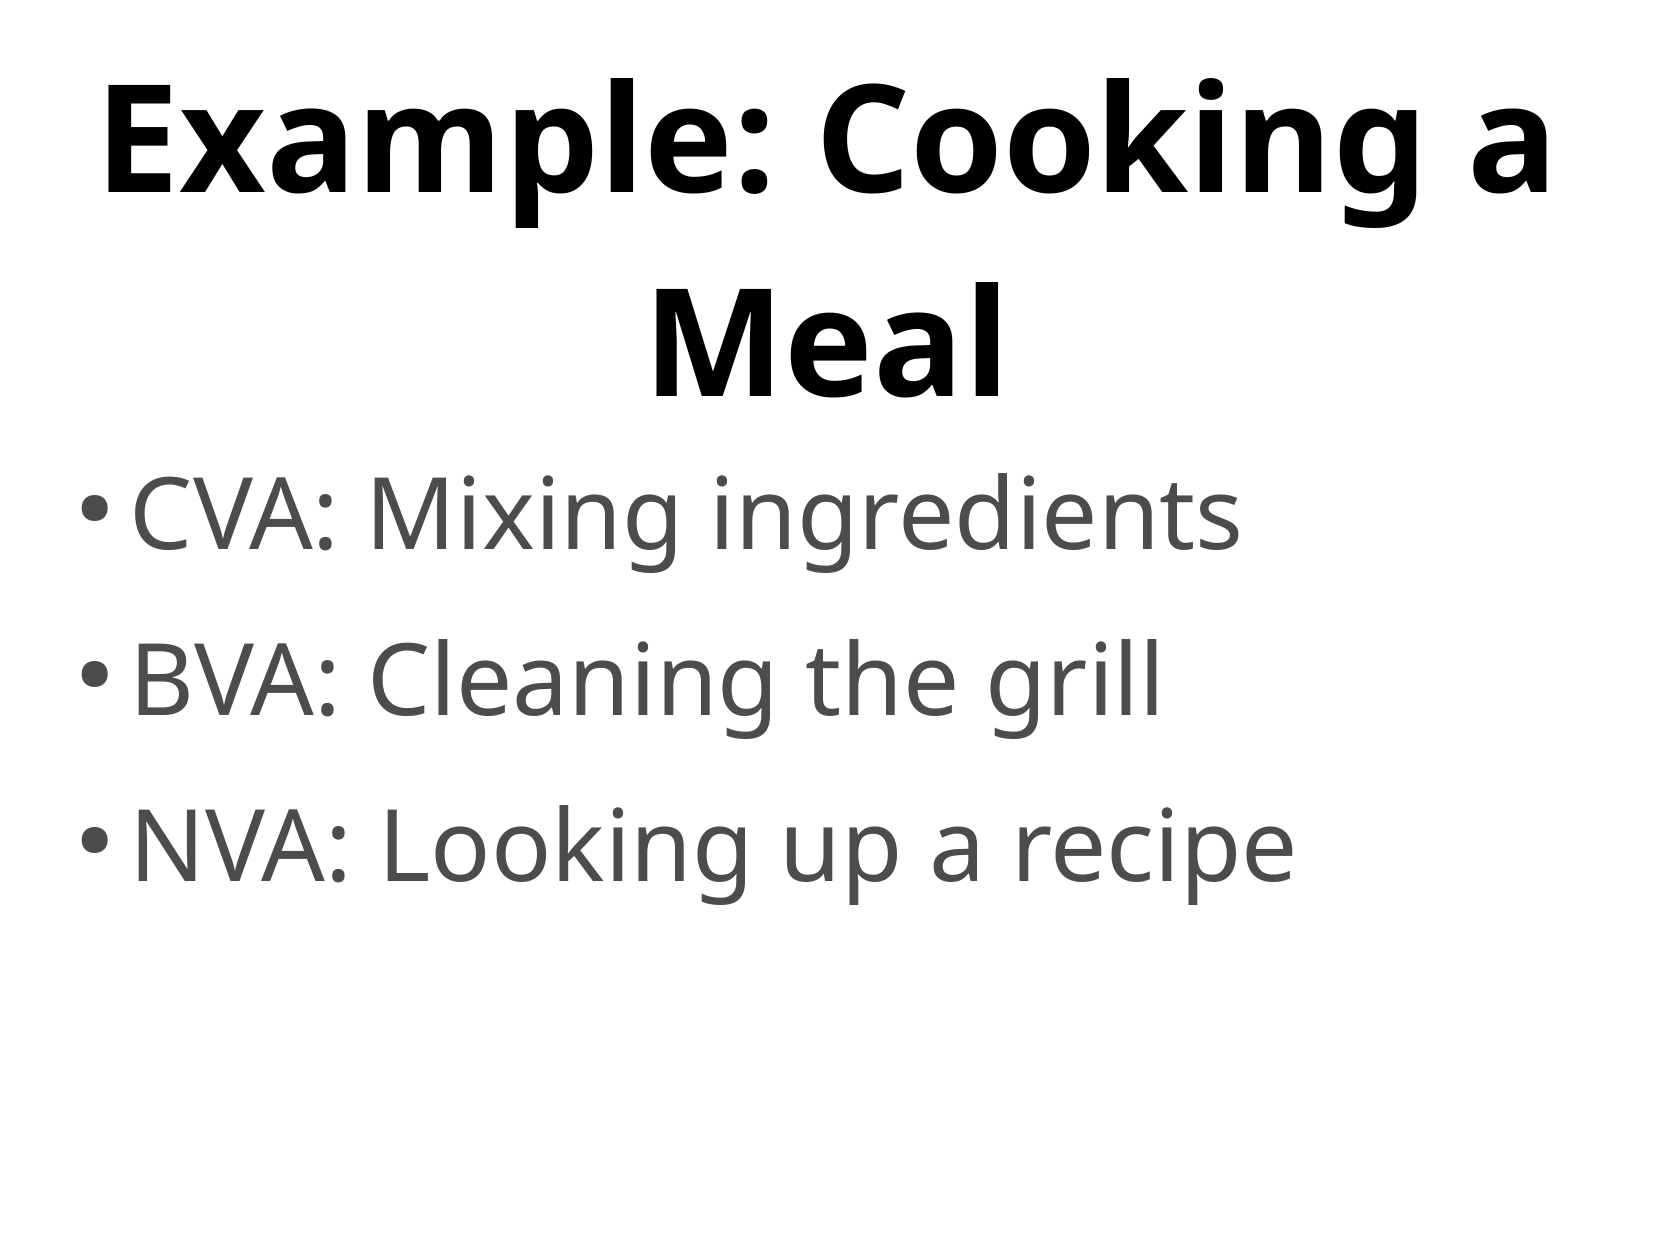

# Example: Cooking a Meal
CVA: Mixing ingredients
BVA: Cleaning the grill
NVA: Looking up a recipe